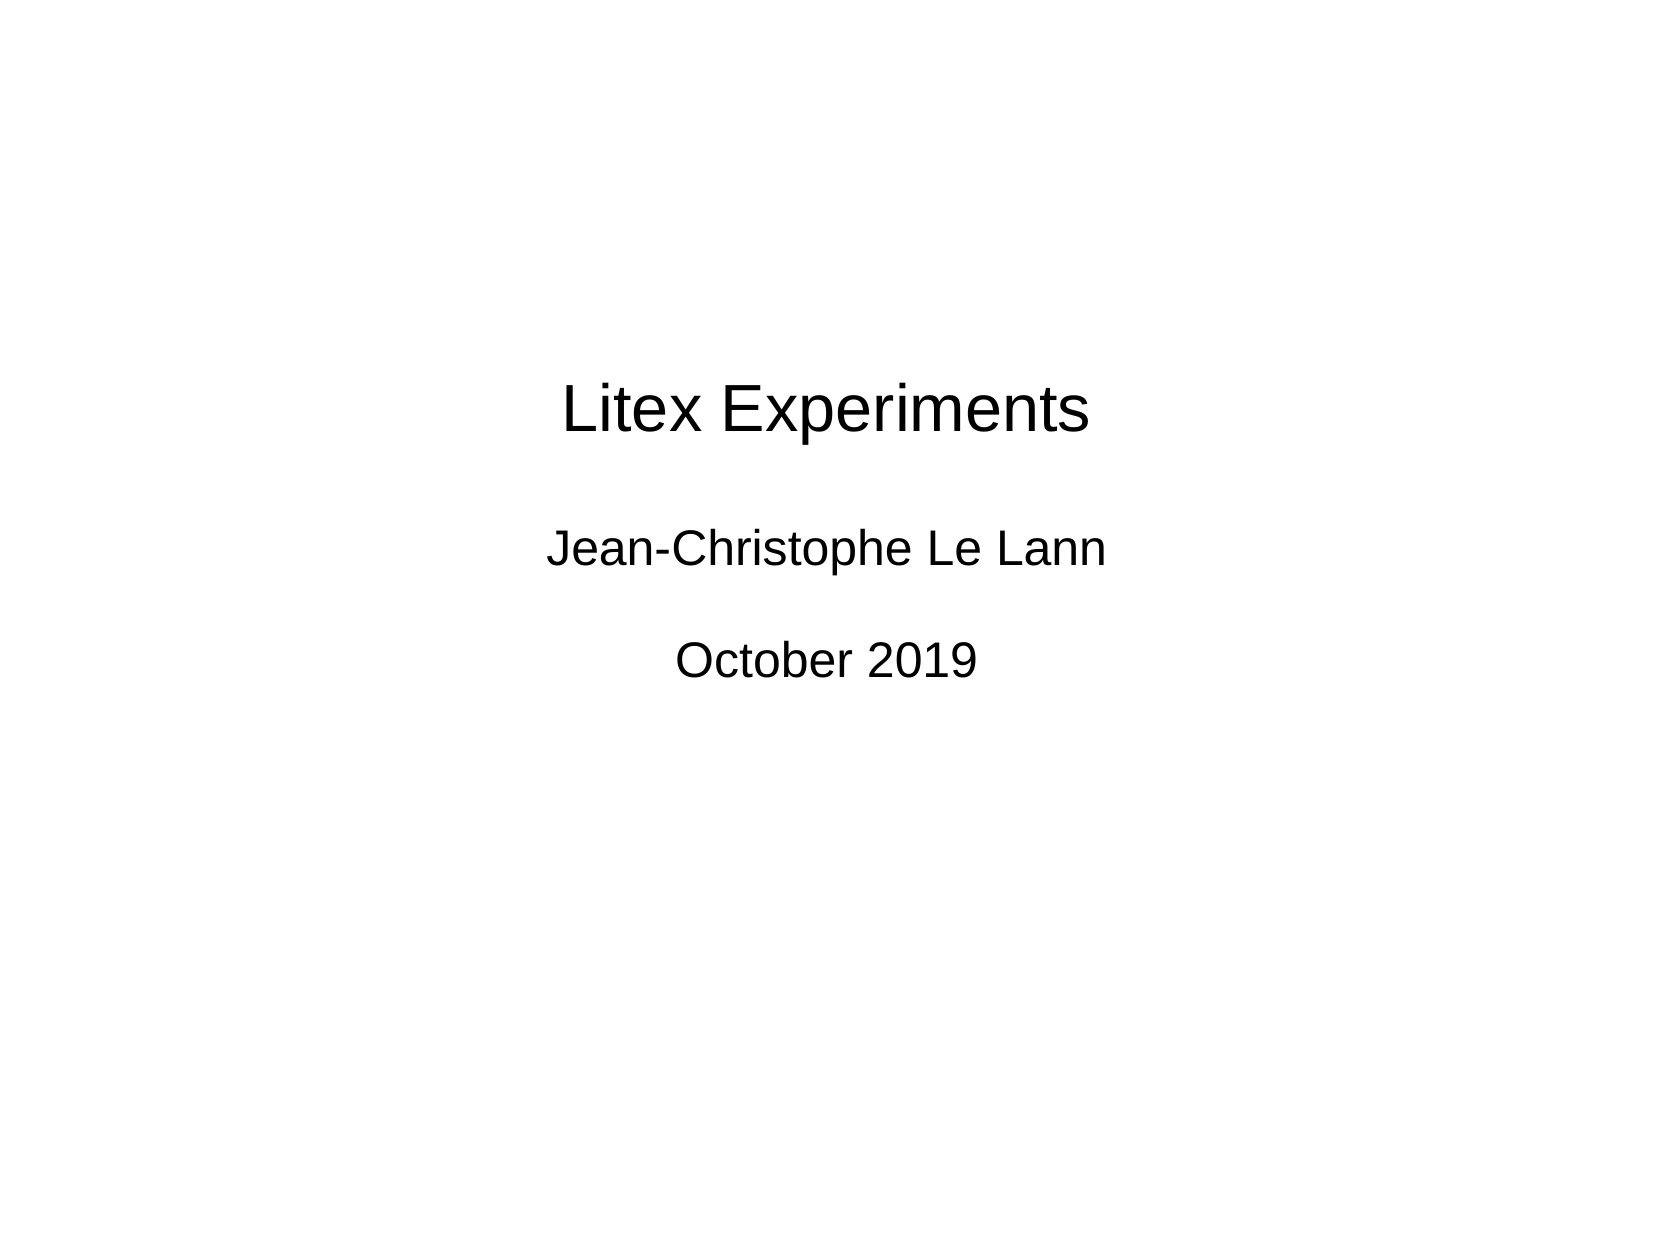

# Litex Experiments
Jean-Christophe Le Lann
October 2019